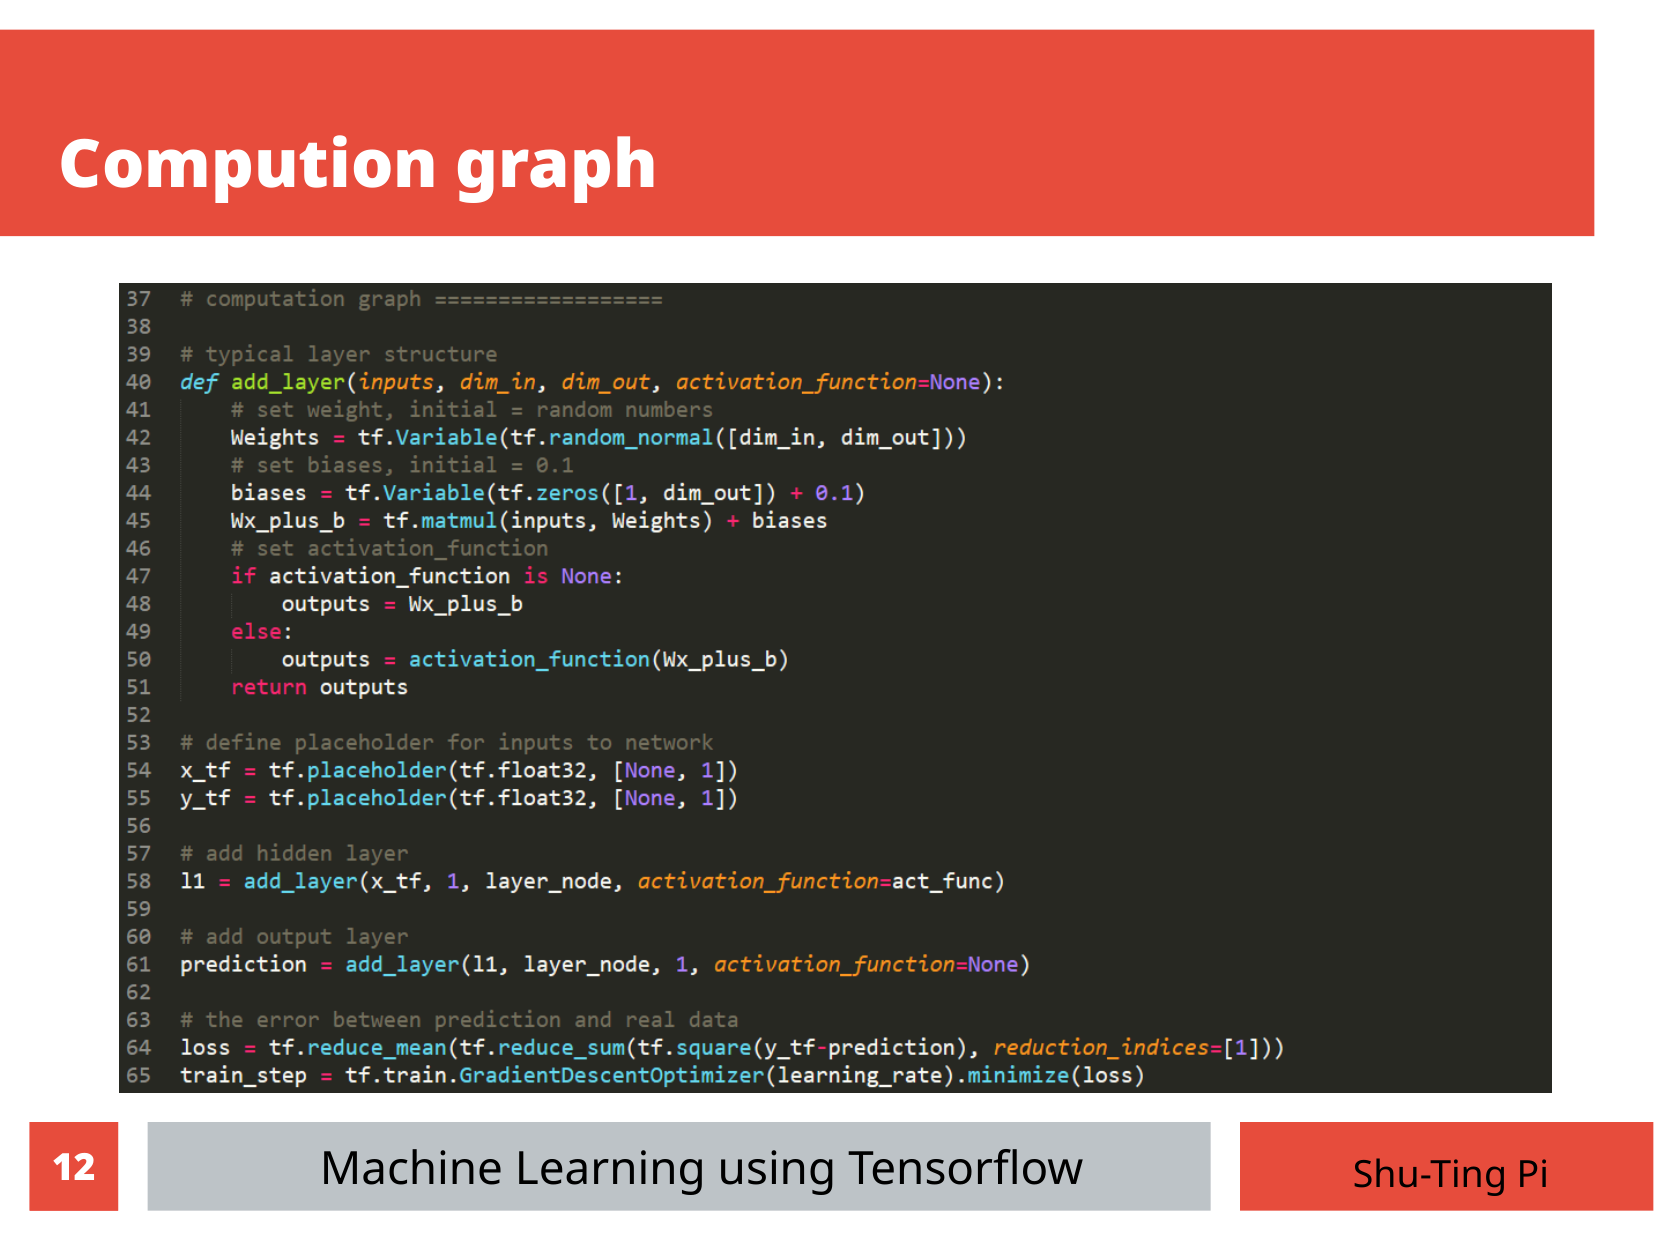

# Compution graph
12
Machine Learning using Tensorflow
Shu-Ting Pi